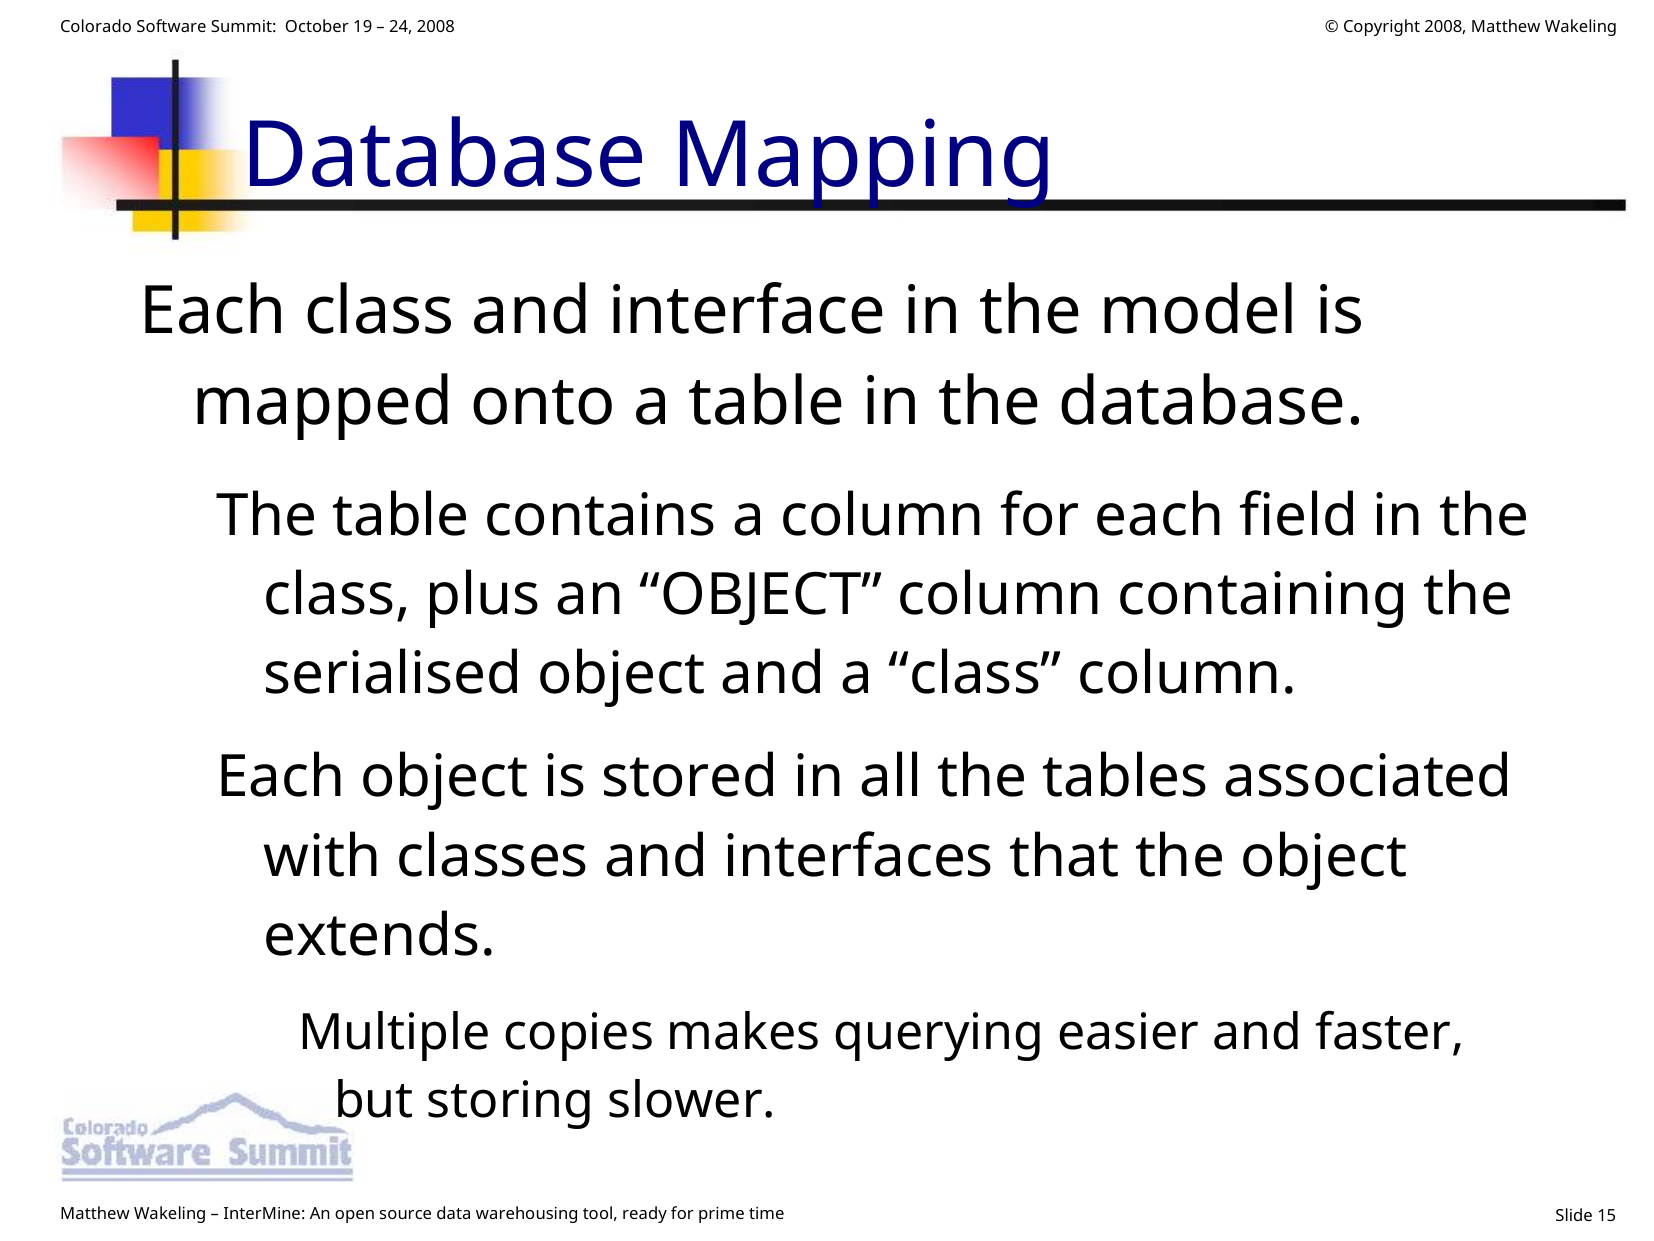

# Database Mapping
Each class and interface in the model is mapped onto a table in the database.
The table contains a column for each field in the class, plus an “OBJECT” column containing the serialised object and a “class” column.
Each object is stored in all the tables associated with classes and interfaces that the object extends.
Multiple copies makes querying easier and faster, but storing slower.